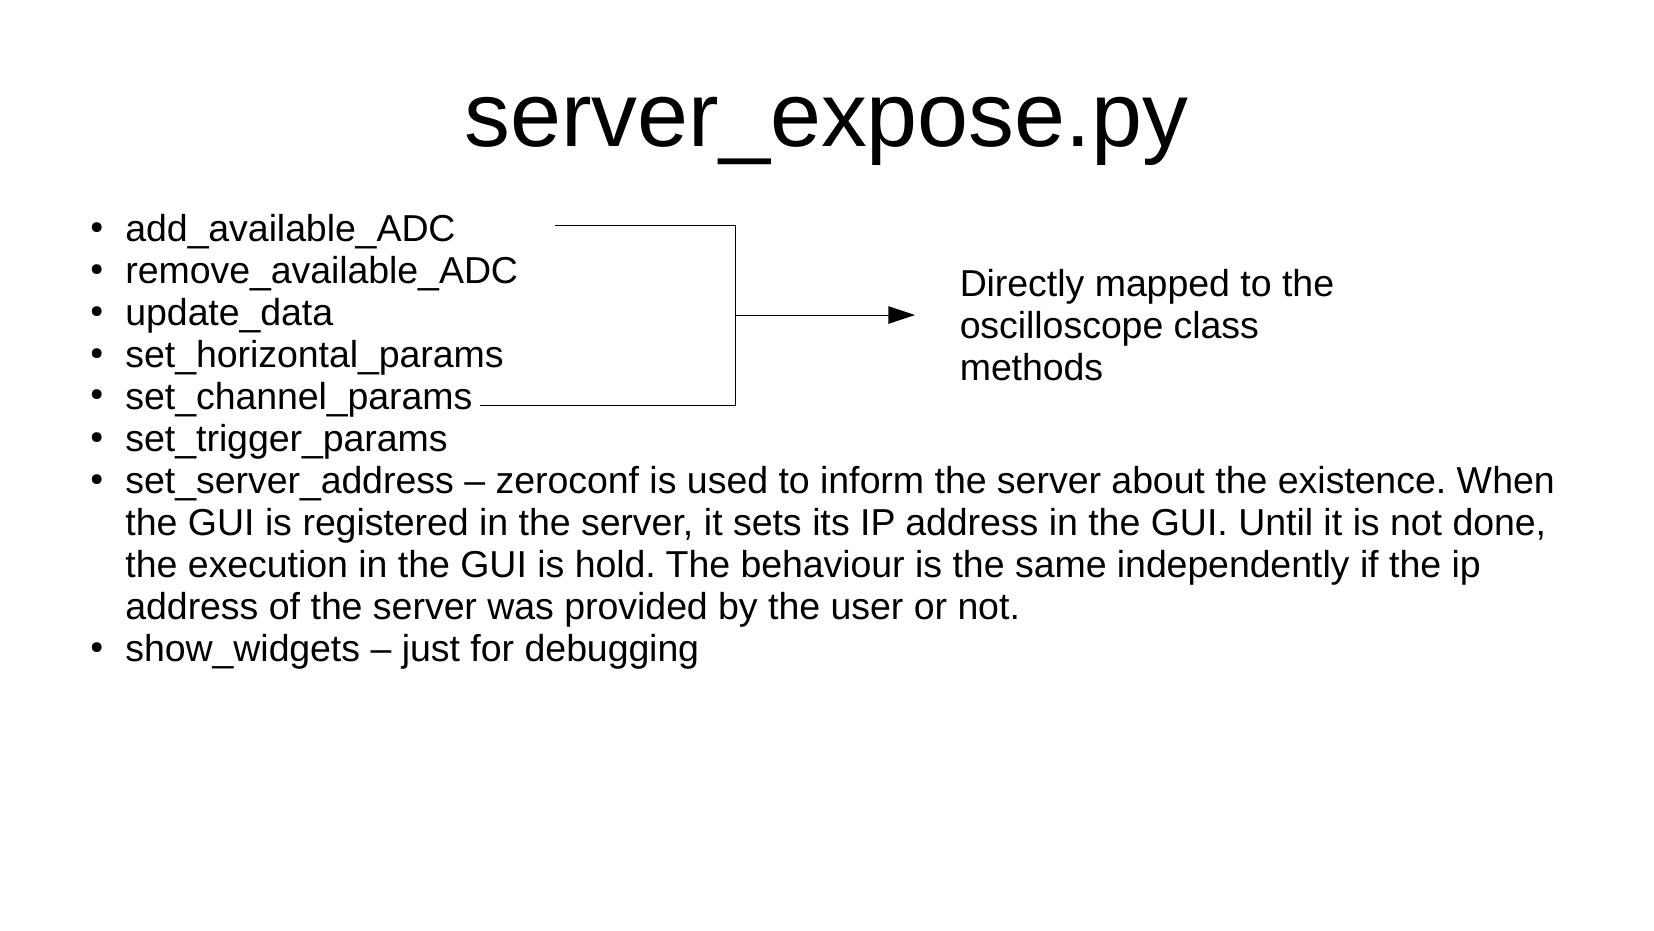

# server_expose.py
add_available_ADC
remove_available_ADC
update_data
set_horizontal_params
set_channel_params
set_trigger_params
set_server_address – zeroconf is used to inform the server about the existence. When the GUI is registered in the server, it sets its IP address in the GUI. Until it is not done, the execution in the GUI is hold. The behaviour is the same independently if the ip address of the server was provided by the user or not.
show_widgets – just for debugging
Directly mapped to the oscilloscope class methods